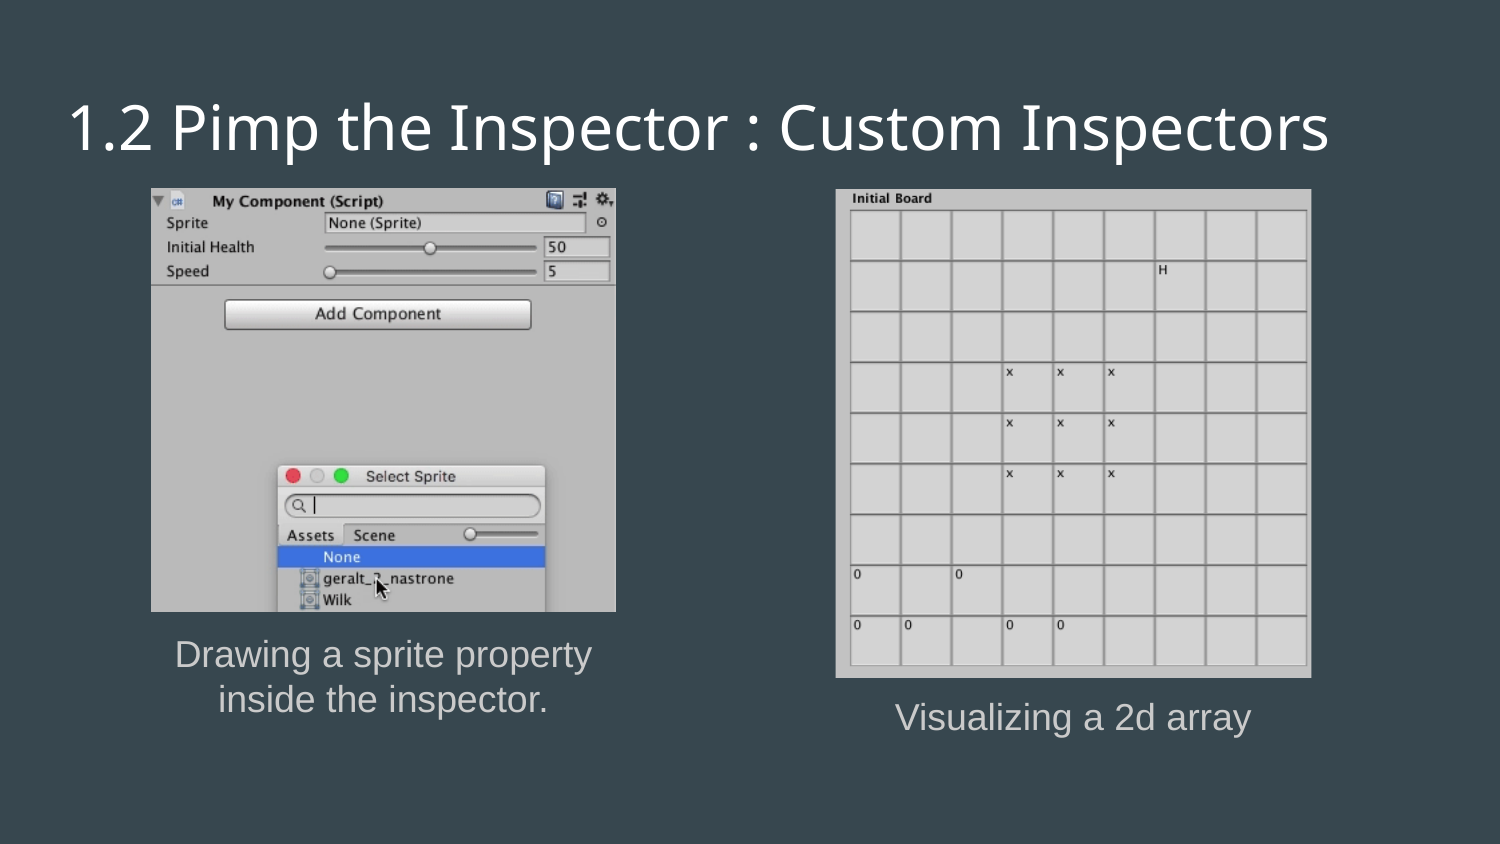

# 1.2 Pimp the Inspector : Custom Inspectors
Drawing a sprite property inside the inspector.
Visualizing a 2d array